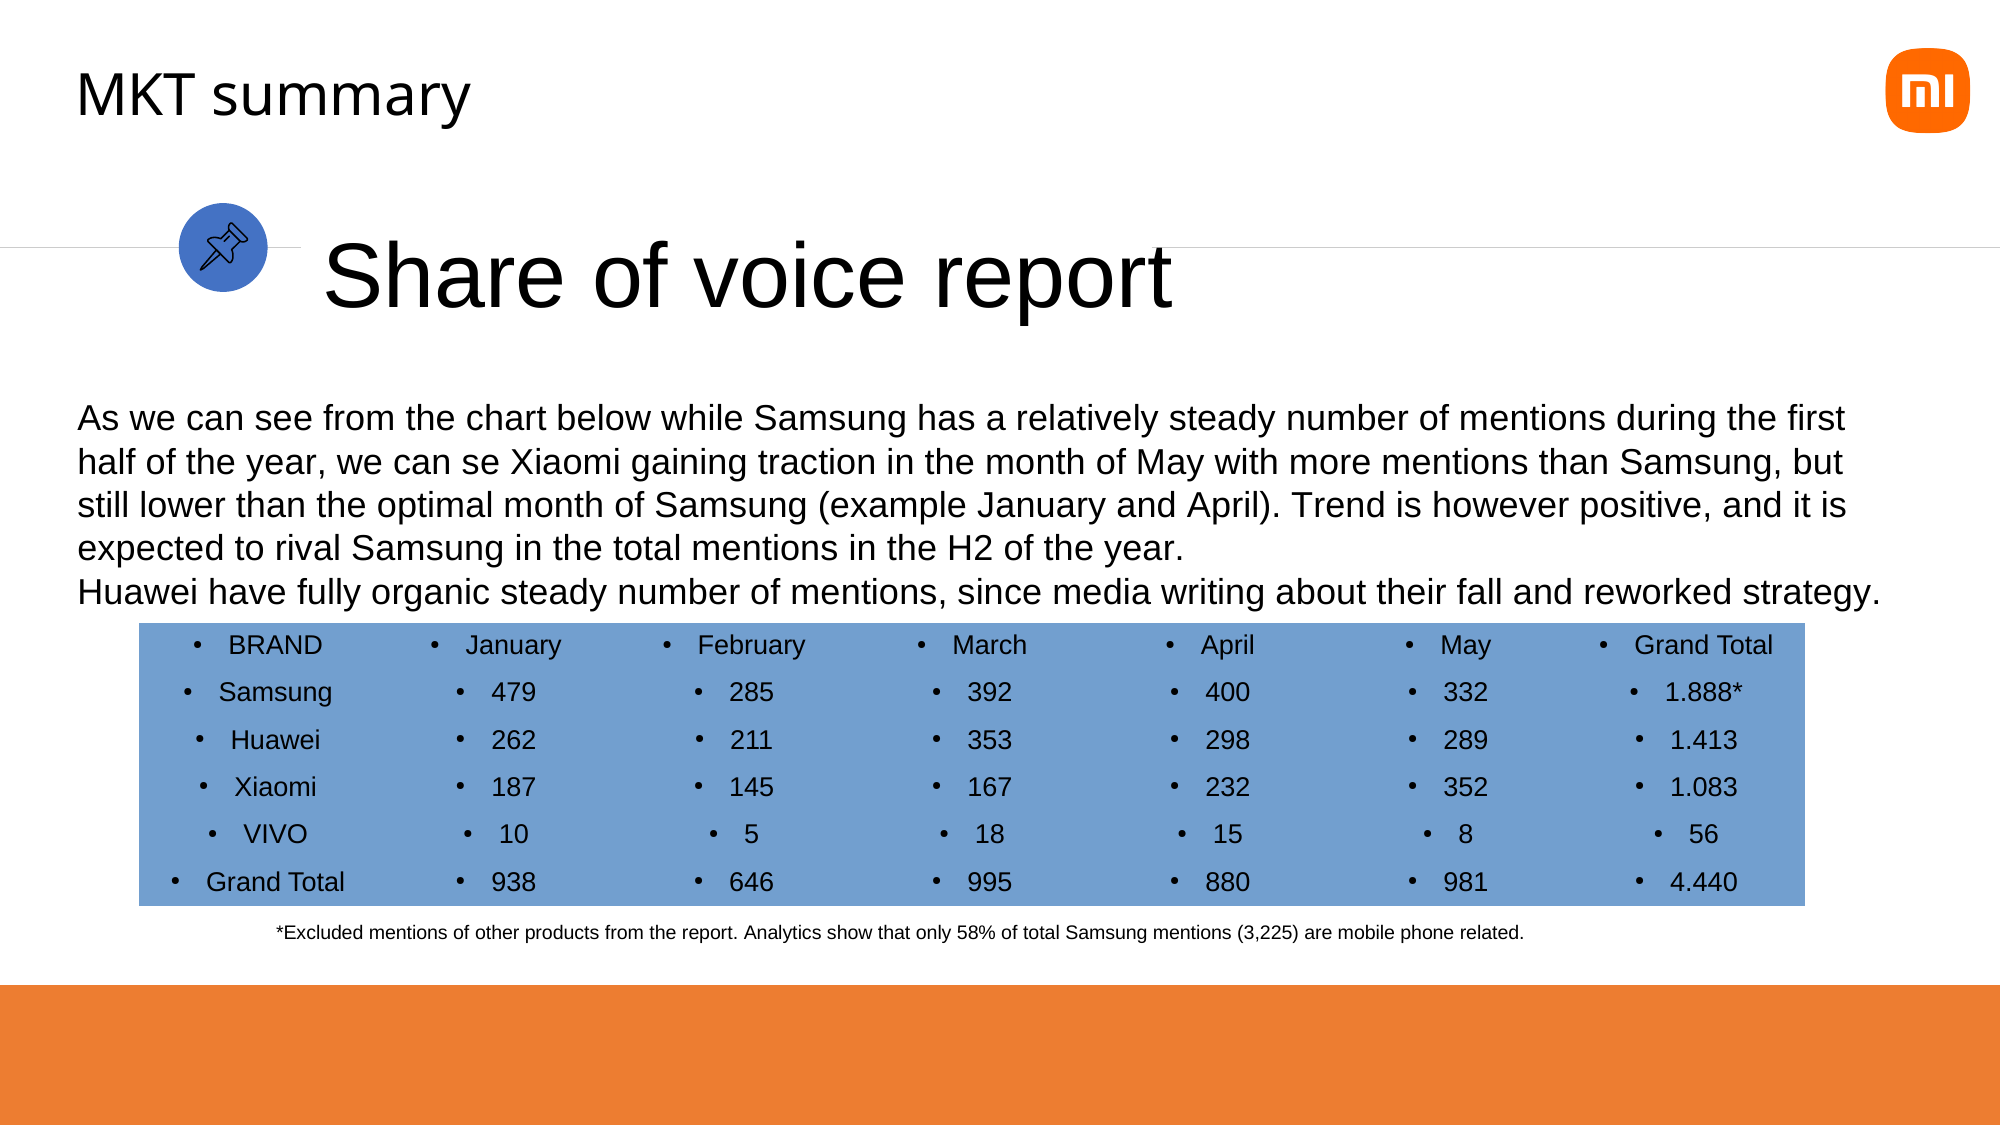

MKT summary
# Share of voice report
As we can see from the chart below while Samsung has a relatively steady number of mentions during the first half of the year, we can se Xiaomi gaining traction in the month of May with more mentions than Samsung, but still lower than the optimal month of Samsung (example January and April). Trend is however positive, and it is expected to rival Samsung in the total mentions in the H2 of the year.
Huawei have fully organic steady number of mentions, since media writing about their fall and reworked strategy.
| BRAND | January | February | March | April | May | Grand Total |
| --- | --- | --- | --- | --- | --- | --- |
| Samsung | 479 | 285 | 392 | 400 | 332 | 1.888\* |
| Huawei | 262 | 211 | 353 | 298 | 289 | 1.413 |
| Xiaomi | 187 | 145 | 167 | 232 | 352 | 1.083 |
| VIVO | 10 | 5 | 18 | 15 | 8 | 56 |
| Grand Total | 938 | 646 | 995 | 880 | 981 | 4.440 |
*Excluded mentions of other products from the report. Analytics show that only 58% of total Samsung mentions (3,225) are mobile phone related.